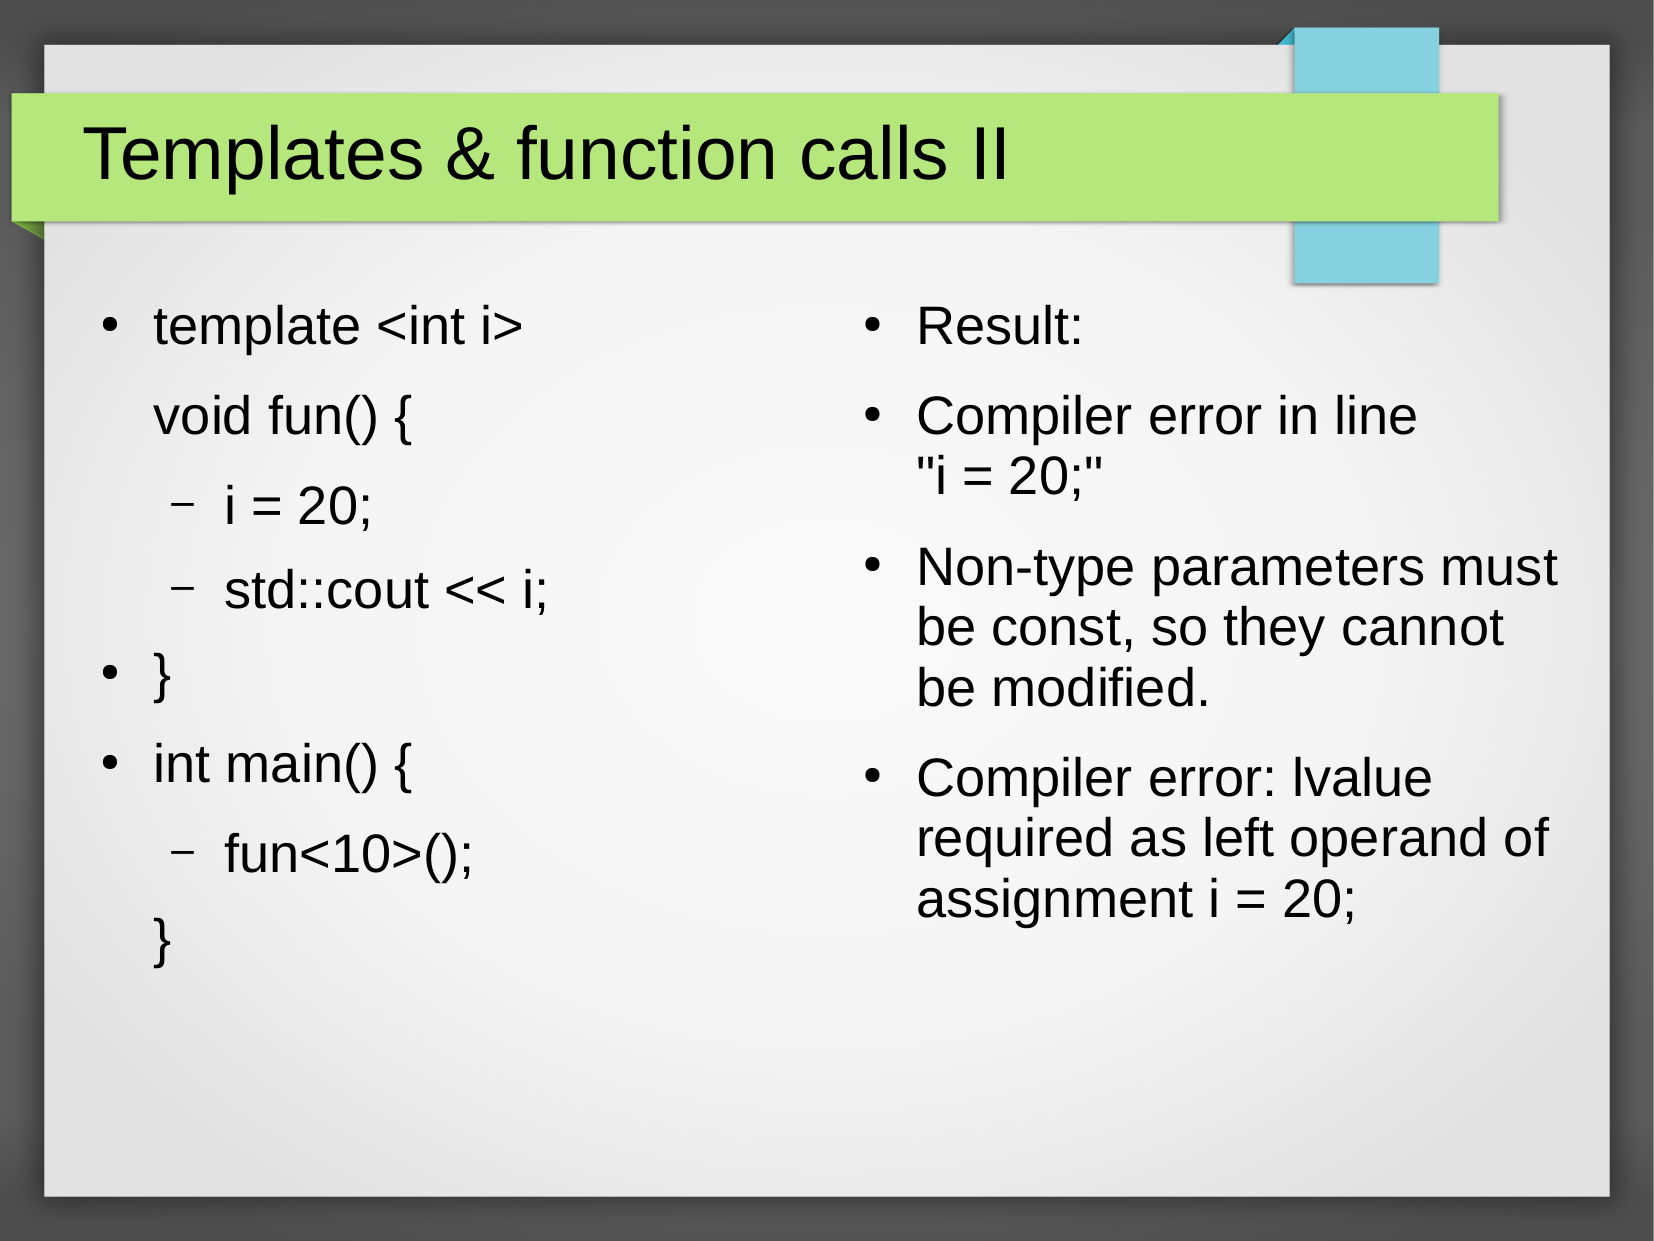

# Templates & function calls II
template <int i>
void fun() {
i = 20;
std::cout << i;
}
int main() {
fun<10>();
}
Result:
Compiler error in line
"i = 20;"
Non-type parameters must be const, so they cannot be modified.
Compiler error: lvalue required as left operand of assignment i = 20;